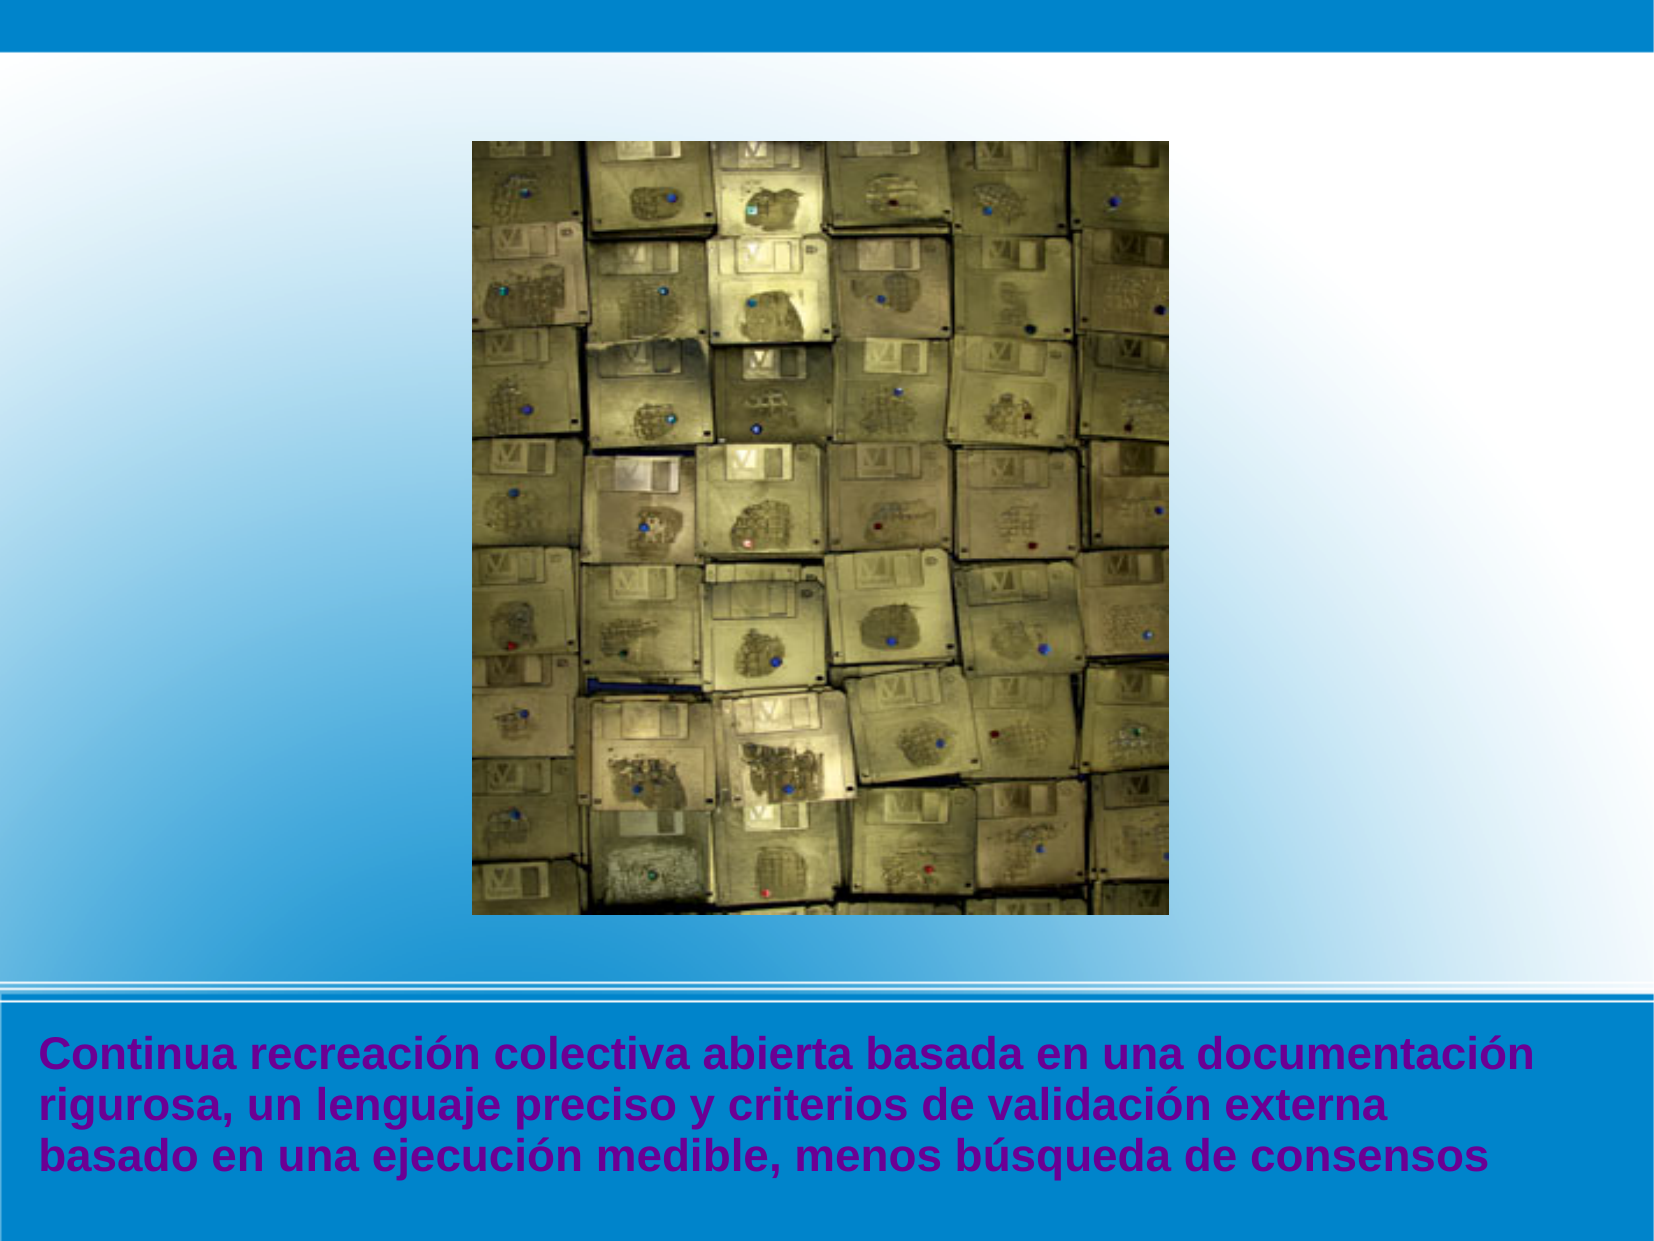

Continua recreación colectiva abierta basada en una documentación rigurosa, un lenguaje preciso y criterios de validación externa basado en una ejecución medible, menos búsqueda de consensos